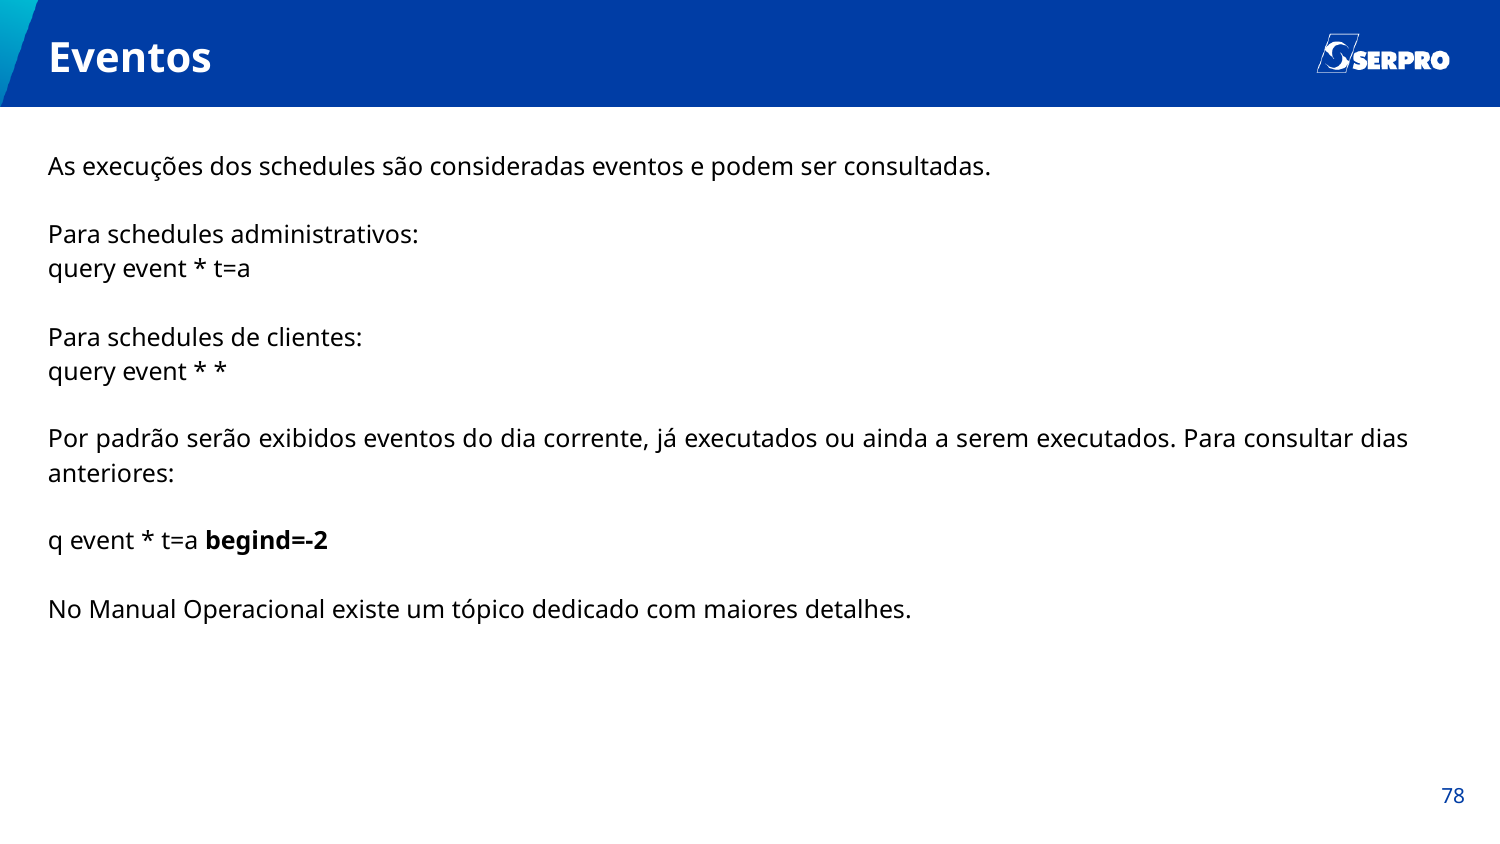

# Eventos
As execuções dos schedules são consideradas eventos e podem ser consultadas.
Para schedules administrativos:
query event * t=a
Para schedules de clientes:
query event * *
Por padrão serão exibidos eventos do dia corrente, já executados ou ainda a serem executados. Para consultar dias anteriores:
q event * t=a begind=-2
No Manual Operacional existe um tópico dedicado com maiores detalhes.